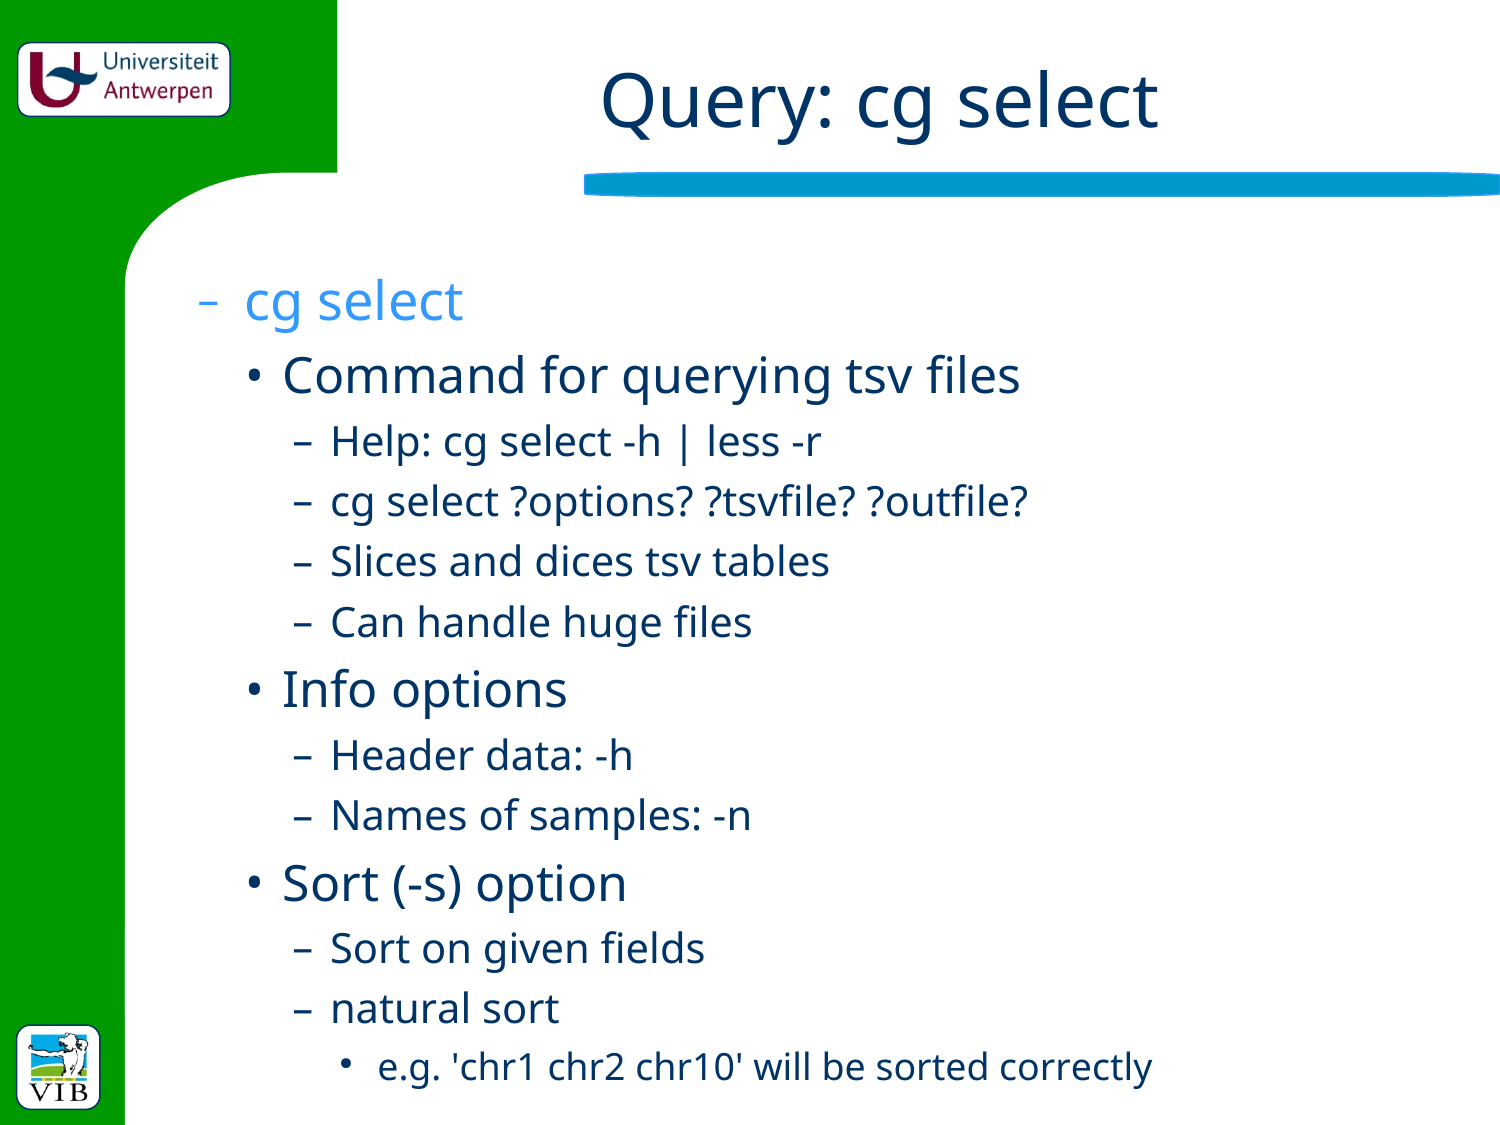

# Query: cg select
cg select
Command for querying tsv files
Help: cg select -h | less -r
cg select ?options? ?tsvfile? ?outfile?
Slices and dices tsv tables
Can handle huge files
Info options
Header data: -h
Names of samples: -n
Sort (-s) option
Sort on given fields
natural sort
e.g. 'chr1 chr2 chr10' will be sorted correctly